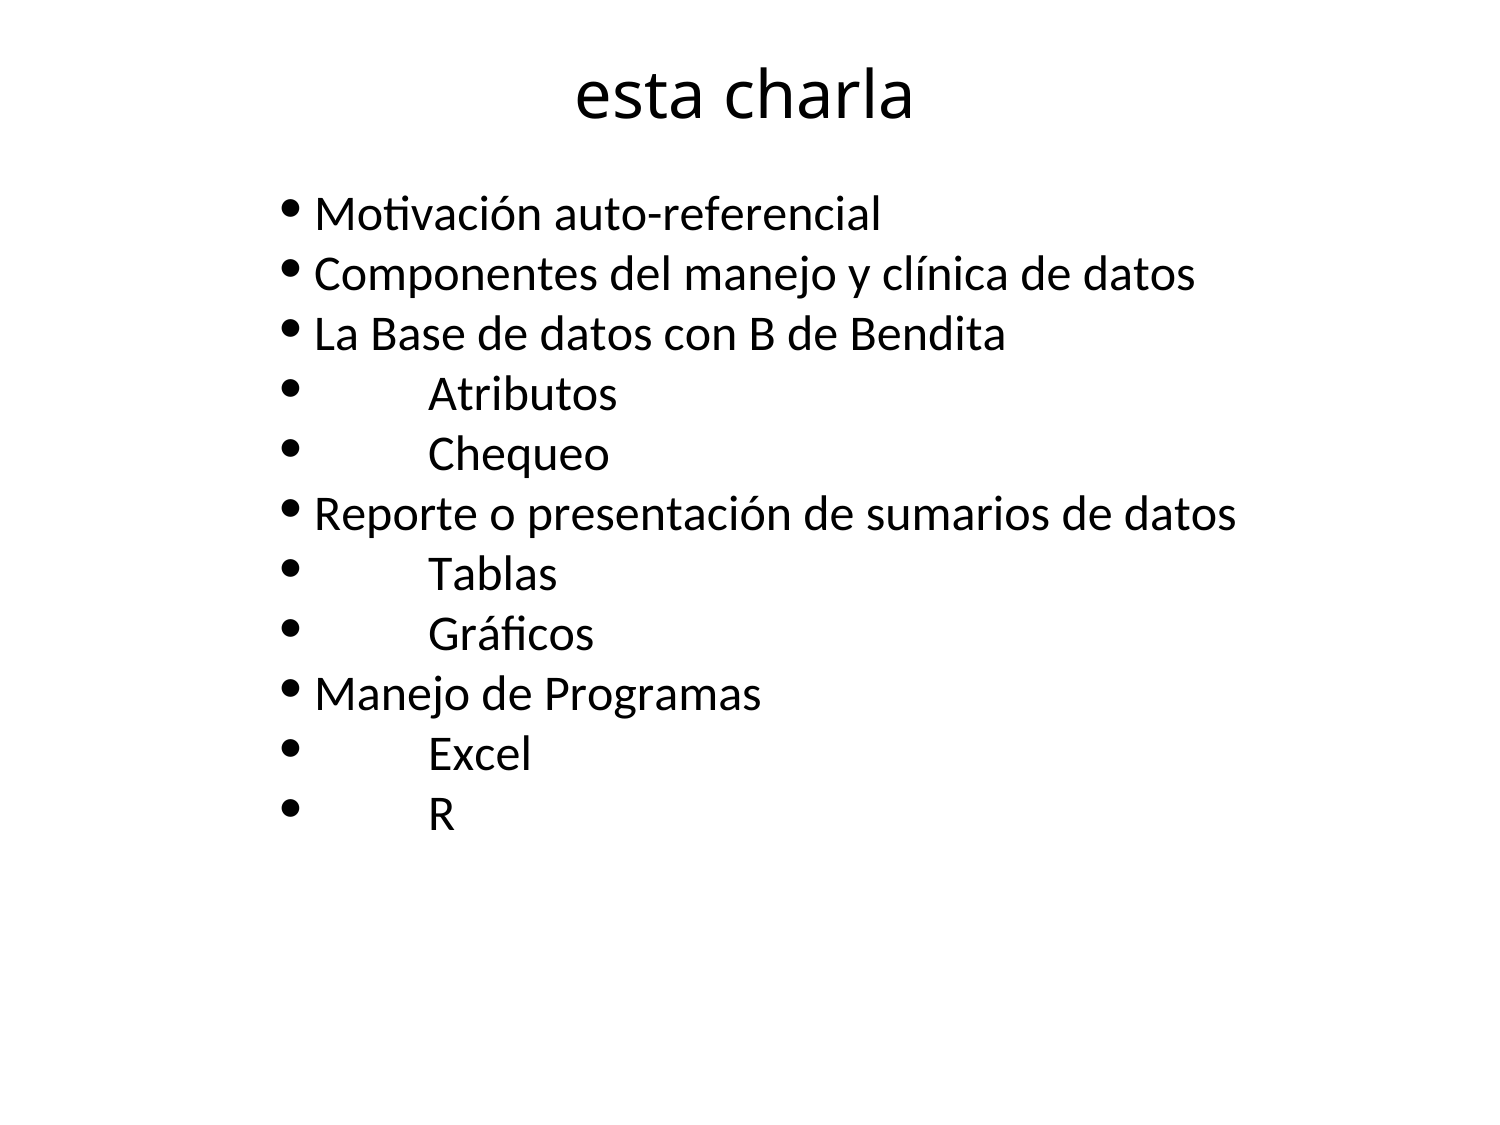

esta charla
 Motivación auto-referencial
 Componentes del manejo y clínica de datos
 La Base de datos con B de Bendita
	Atributos
	Chequeo
 Reporte o presentación de sumarios de datos
	Tablas
	Gráficos
 Manejo de Programas
	Excel
	R